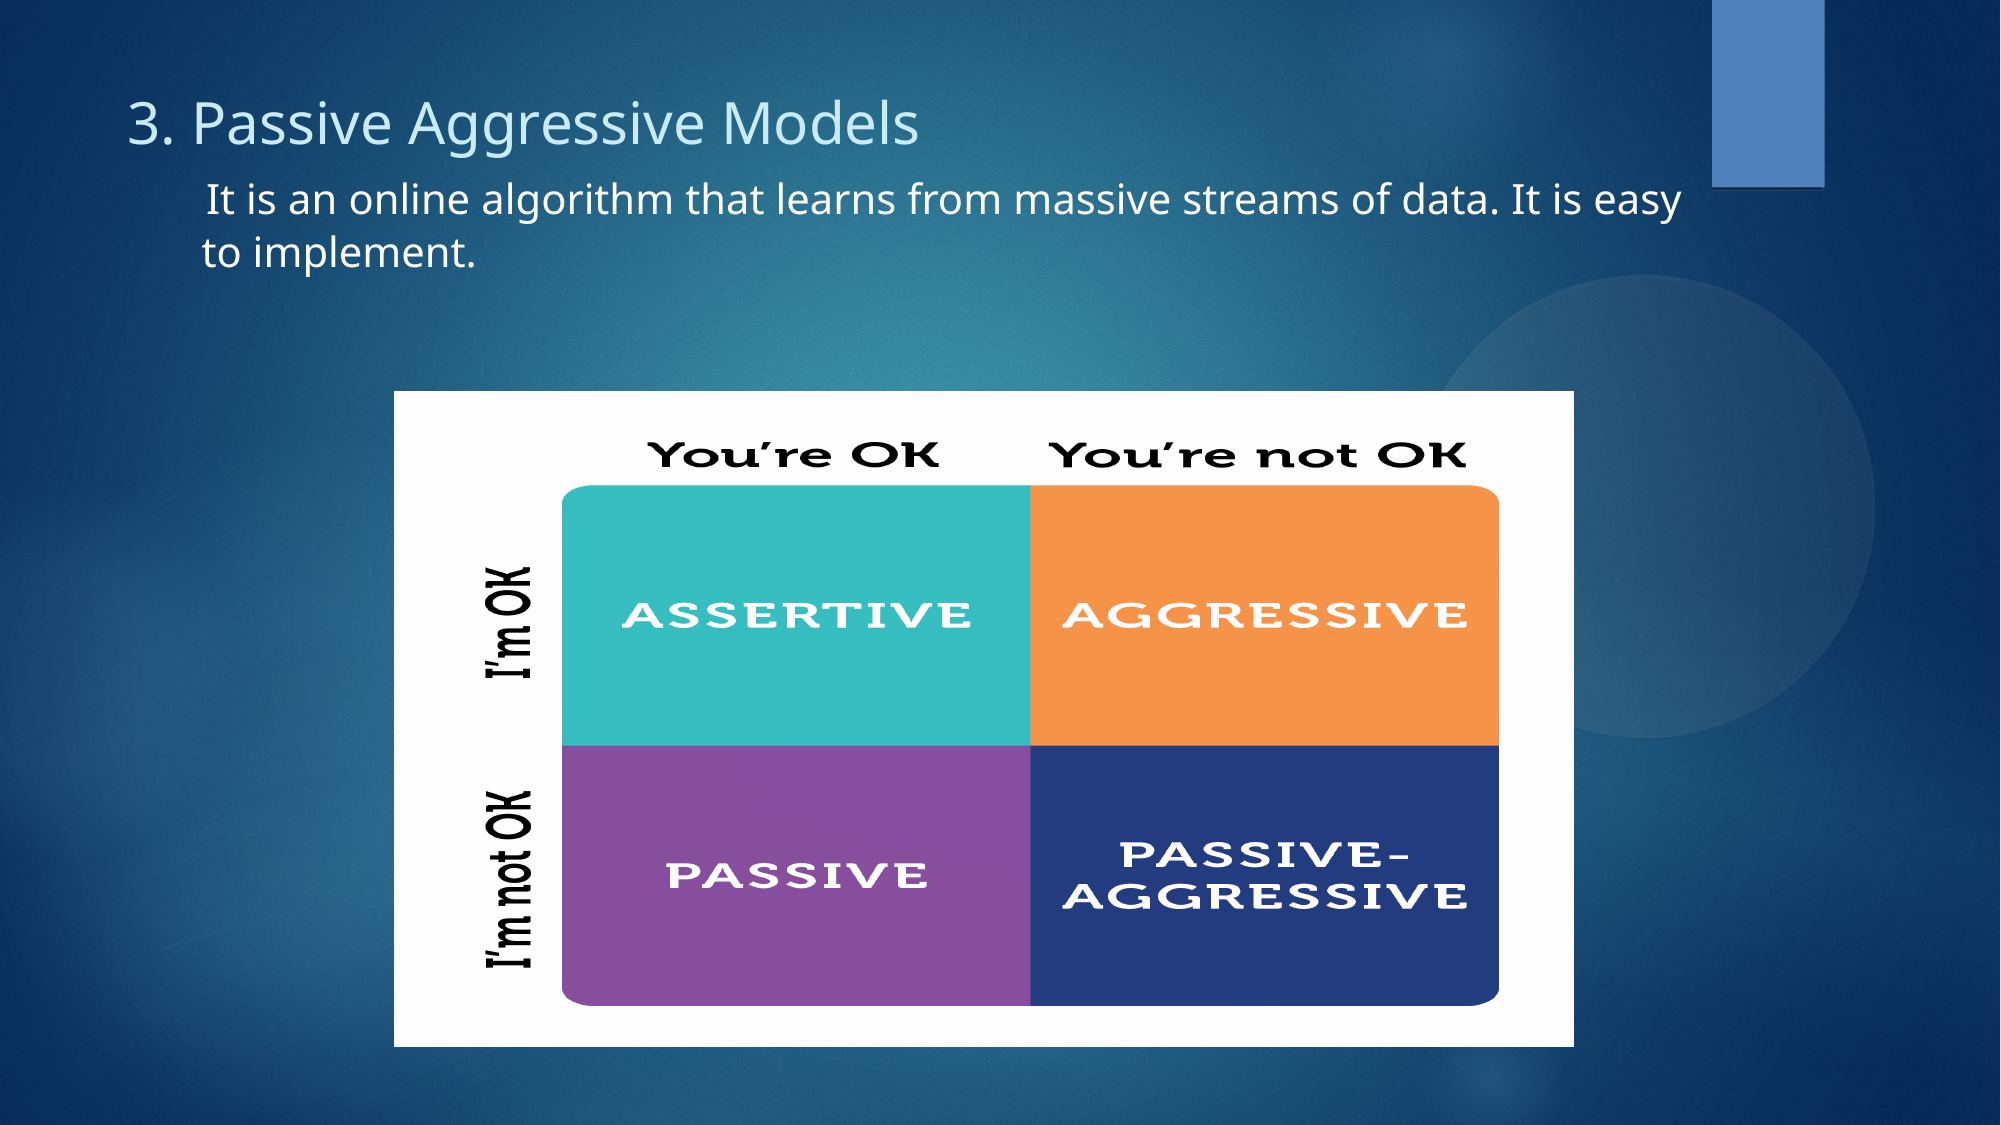

3. Passive Aggressive Models
 It is an online algorithm that learns from massive streams of data. It is easy 	to implement.